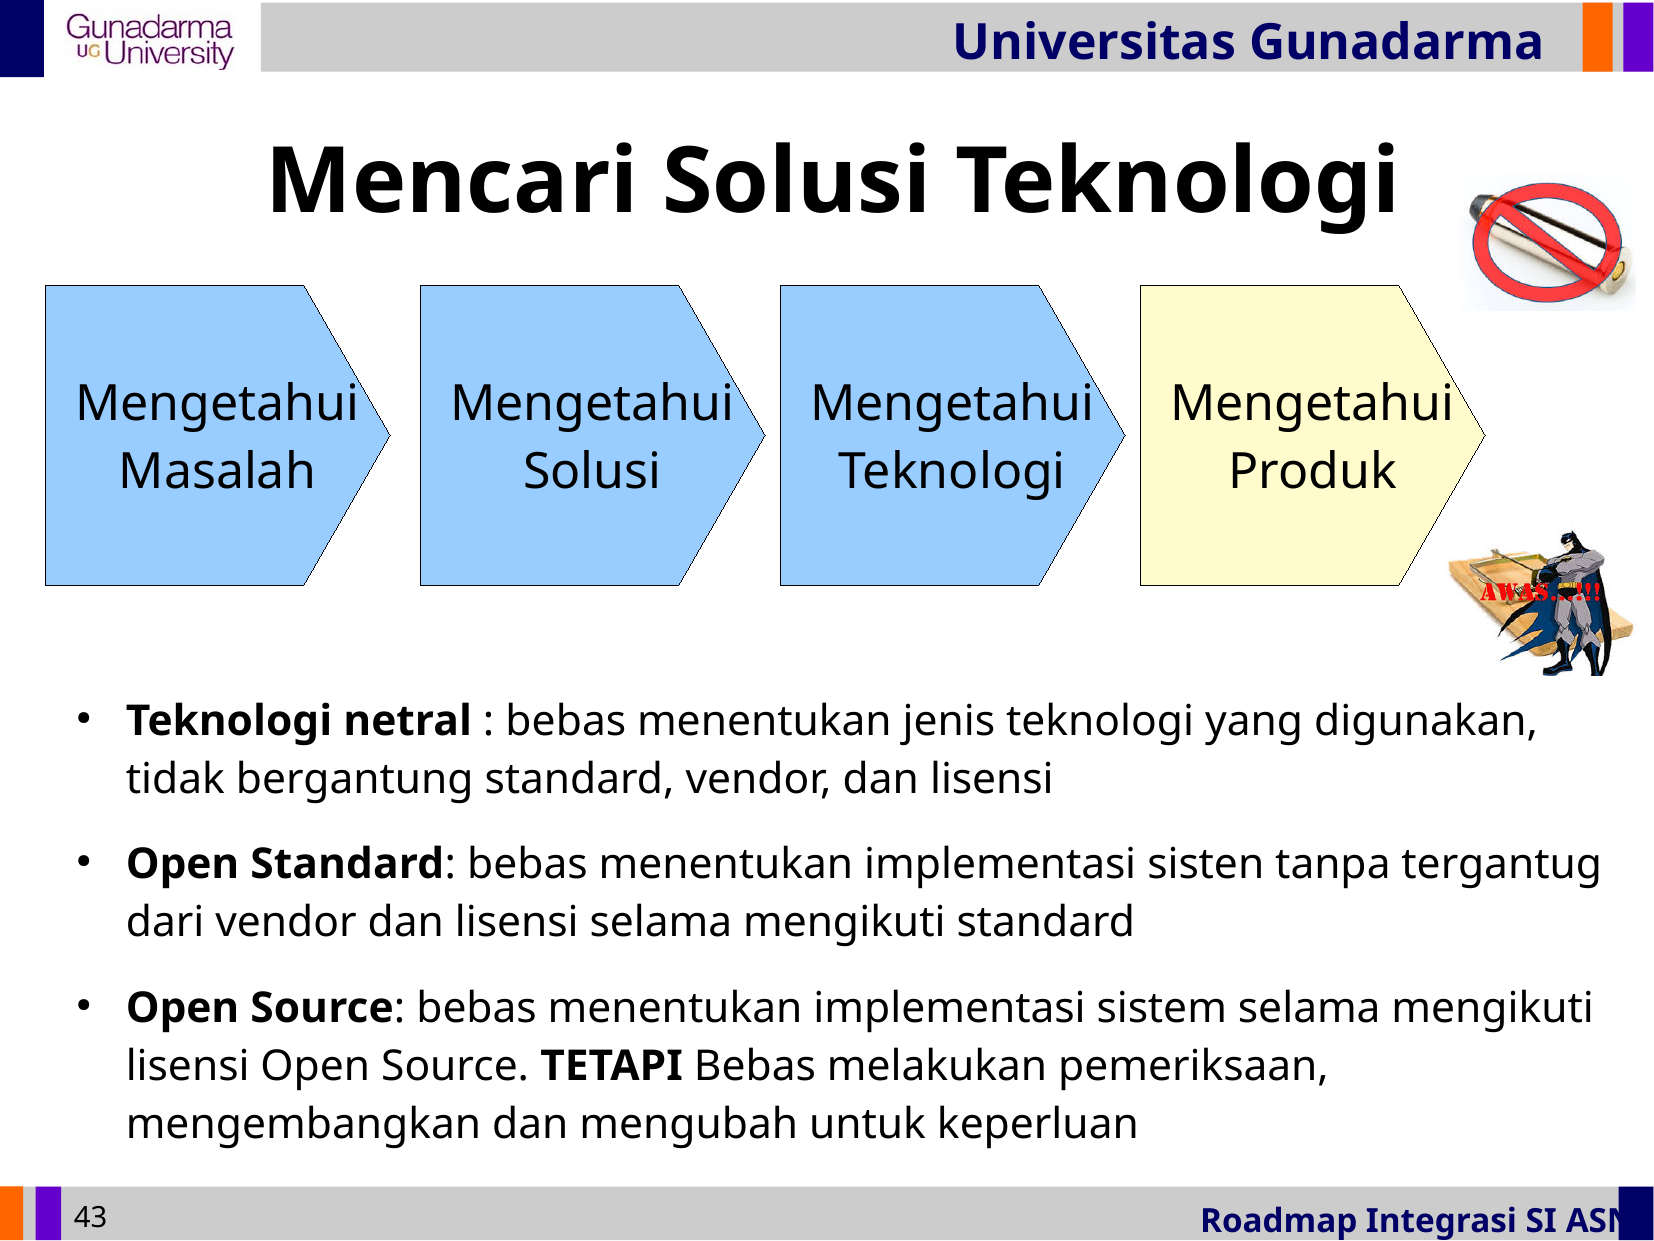

# Mencari Solusi Teknologi
Mengetahui
Masalah
Mengetahui
Solusi
Mengetahui
Teknologi
Mengetahui
Produk
Teknologi netral : bebas menentukan jenis teknologi yang digunakan, tidak bergantung standard, vendor, dan lisensi
Open Standard: bebas menentukan implementasi sisten tanpa tergantug dari vendor dan lisensi selama mengikuti standard
Open Source: bebas menentukan implementasi sistem selama mengikuti lisensi Open Source. TETAPI Bebas melakukan pemeriksaan, mengembangkan dan mengubah untuk keperluan